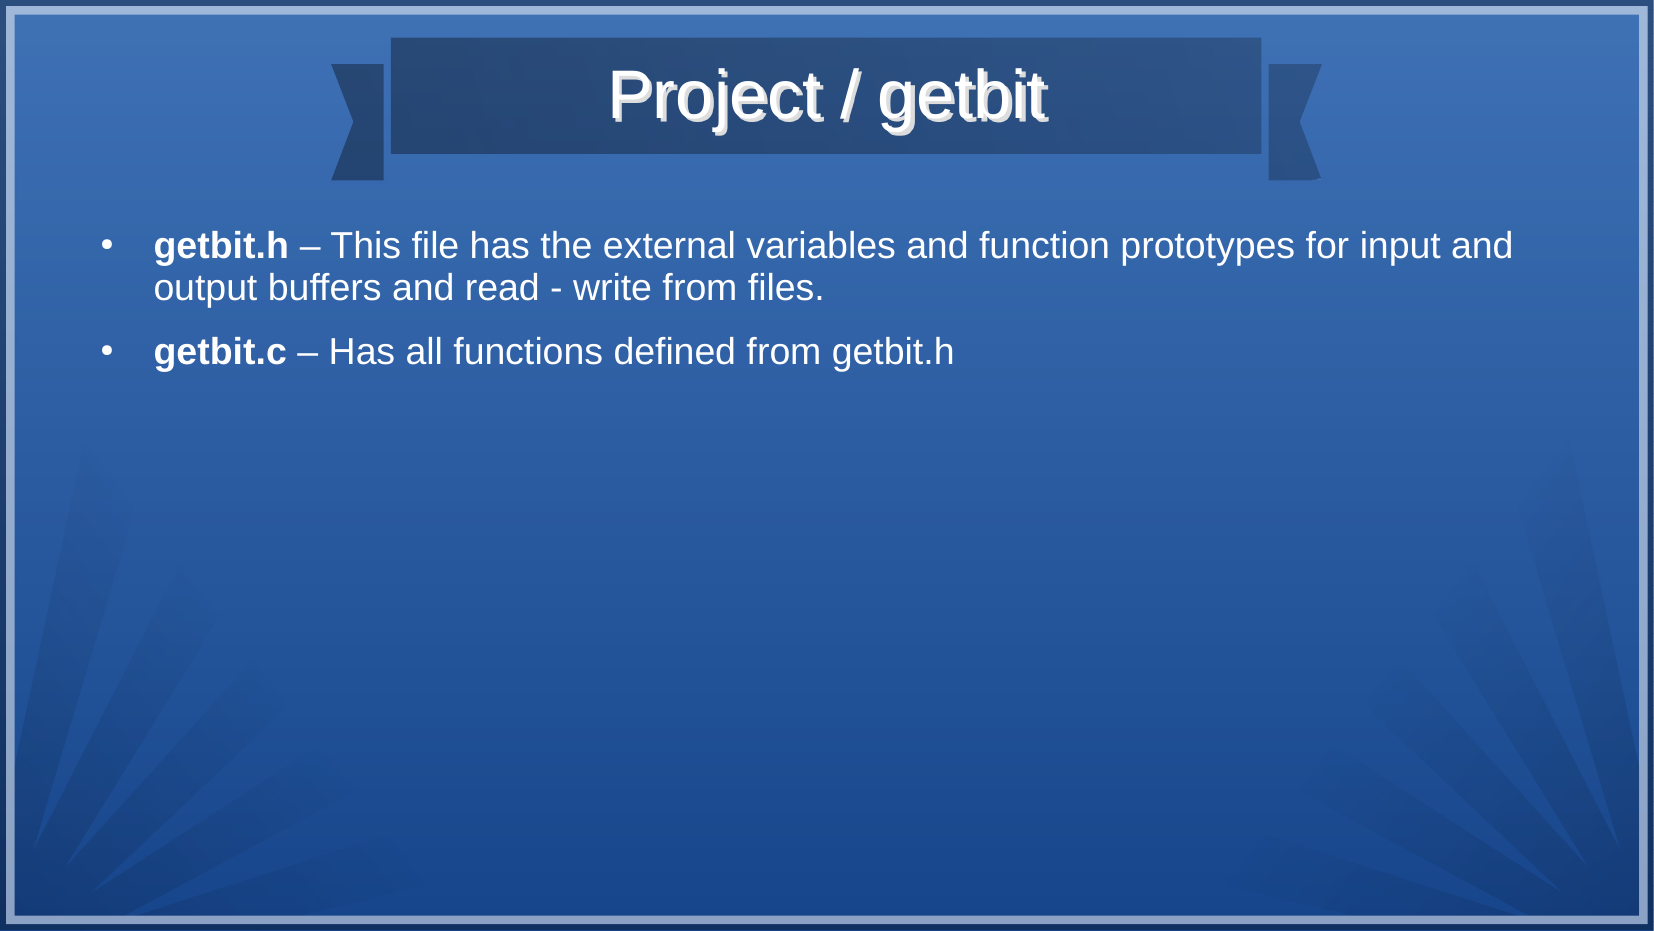

# Project / getbit
getbit.h – This file has the external variables and function prototypes for input and output buffers and read - write from files.
getbit.c – Has all functions defined from getbit.h